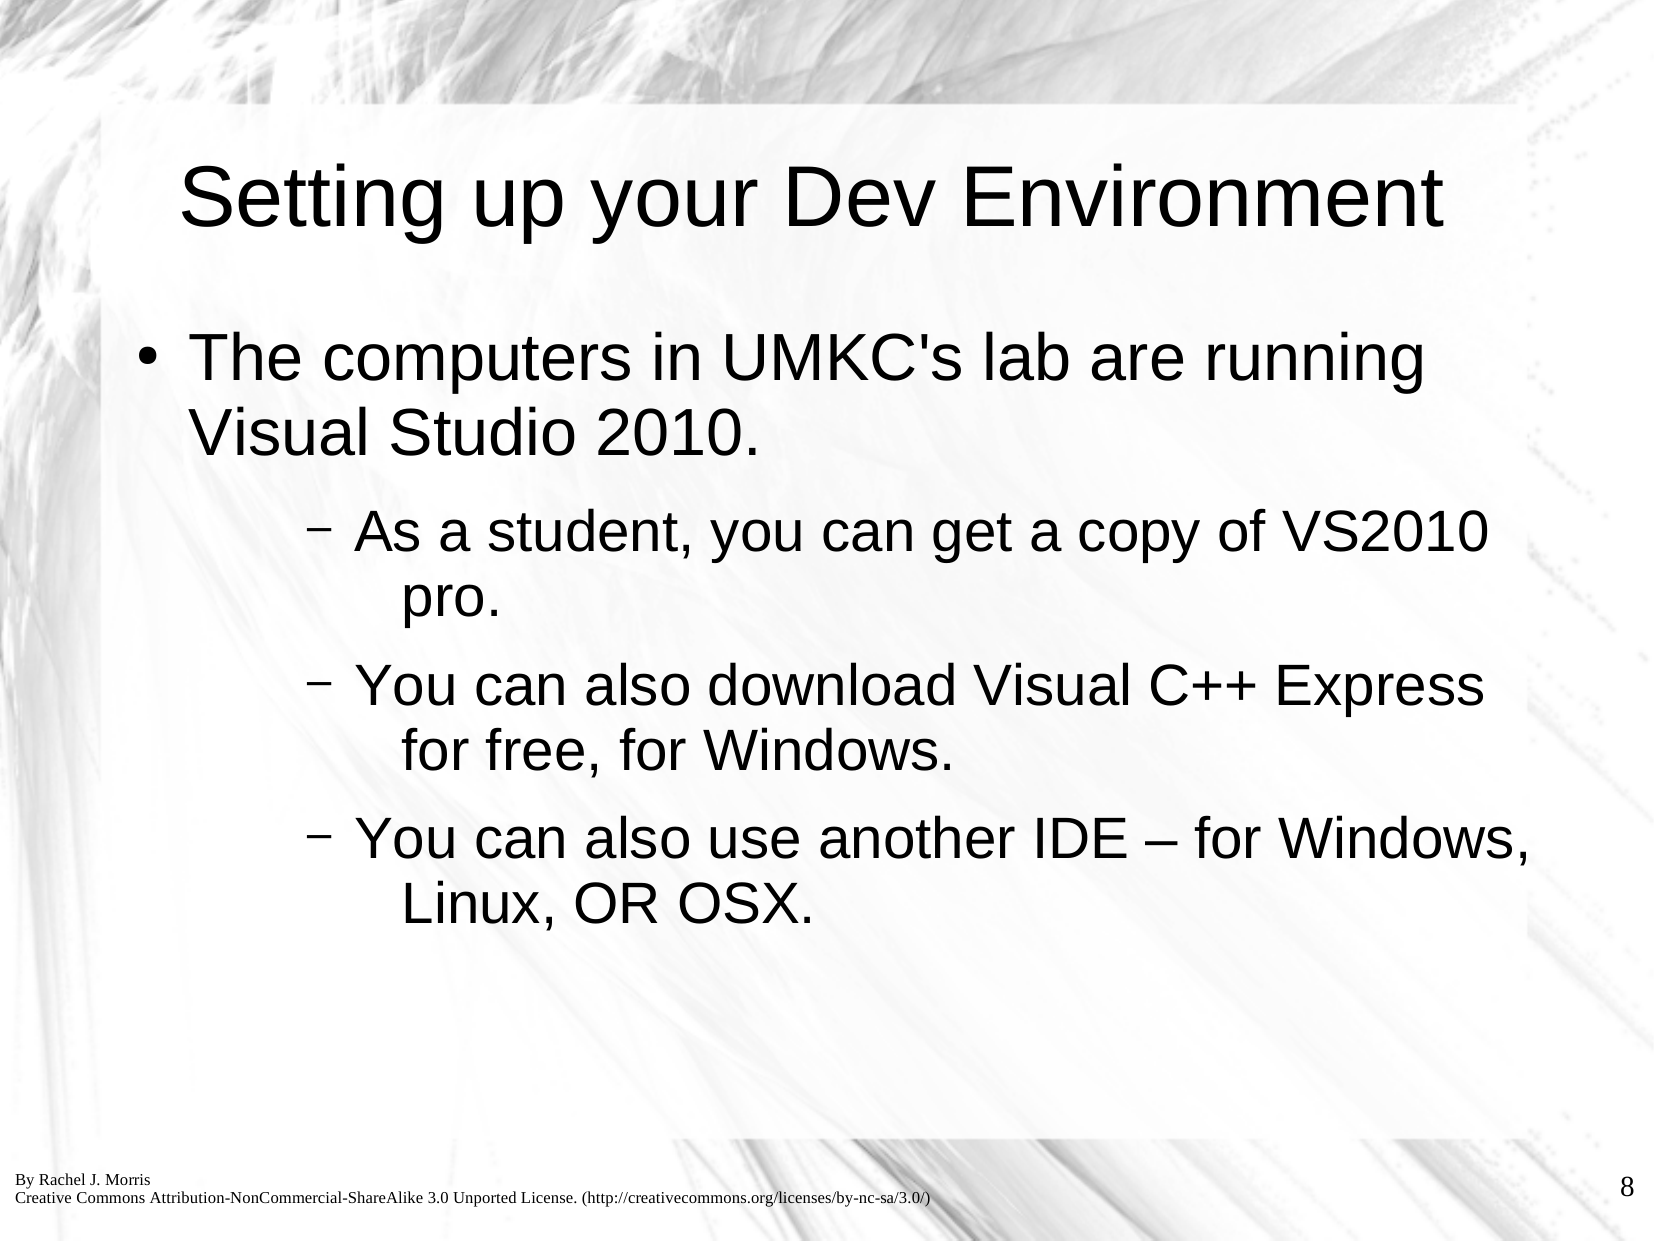

# Setting up your Dev Environment
The computers in UMKC's lab are running Visual Studio 2010.
As a student, you can get a copy of VS2010 pro.
You can also download Visual C++ Express for free, for Windows.
You can also use another IDE – for Windows, Linux, OR OSX.
8